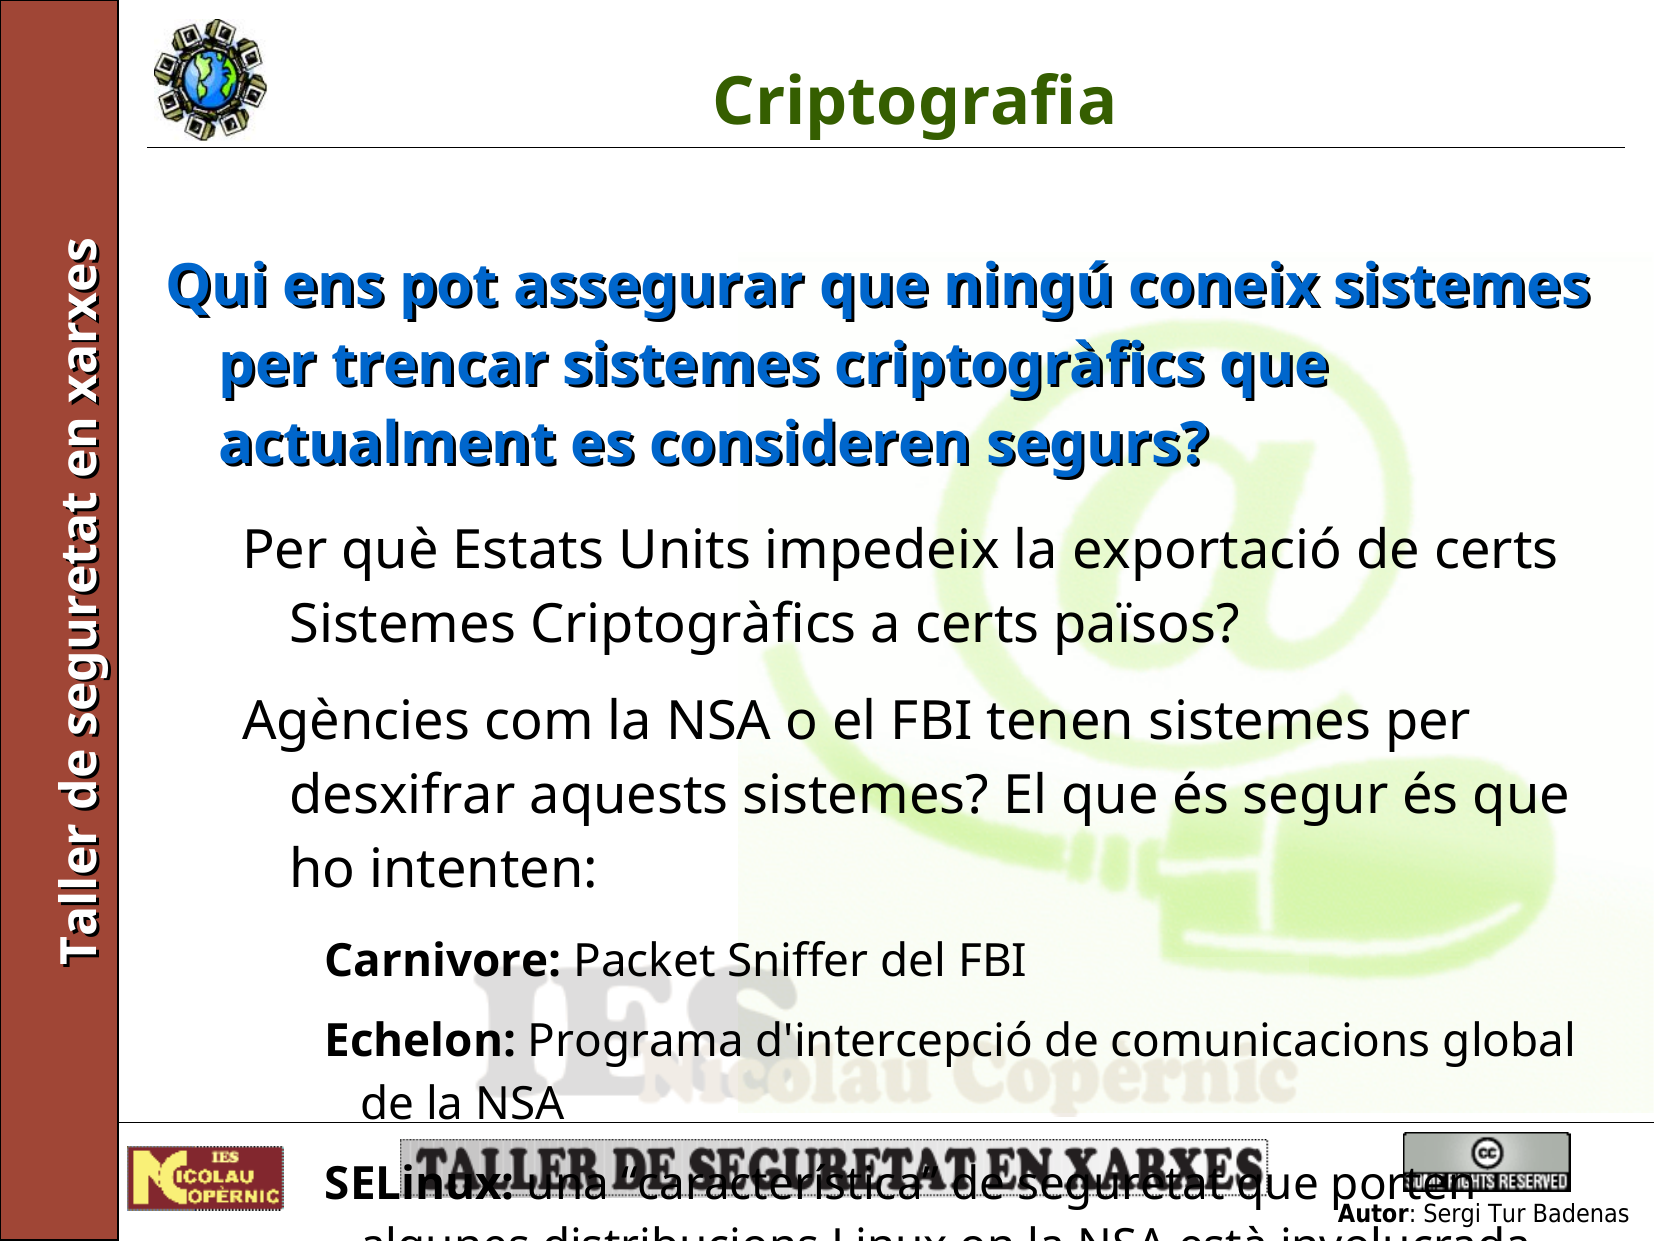

# Criptografia
Qui ens pot assegurar que ningú coneix sistemes per trencar sistemes criptogràfics que actualment es consideren segurs?
Per què Estats Units impedeix la exportació de certs Sistemes Criptogràfics a certs països?
Agències com la NSA o el FBI tenen sistemes per desxifrar aquests sistemes? El que és segur és que ho intenten:
Carnivore: Packet Sniffer del FBI
Echelon: Programa d'intercepció de comunicacions global de la NSA
SELinux: una “característica” de seguretat que porten algunes distribucions Linux on la NSA està involucrada